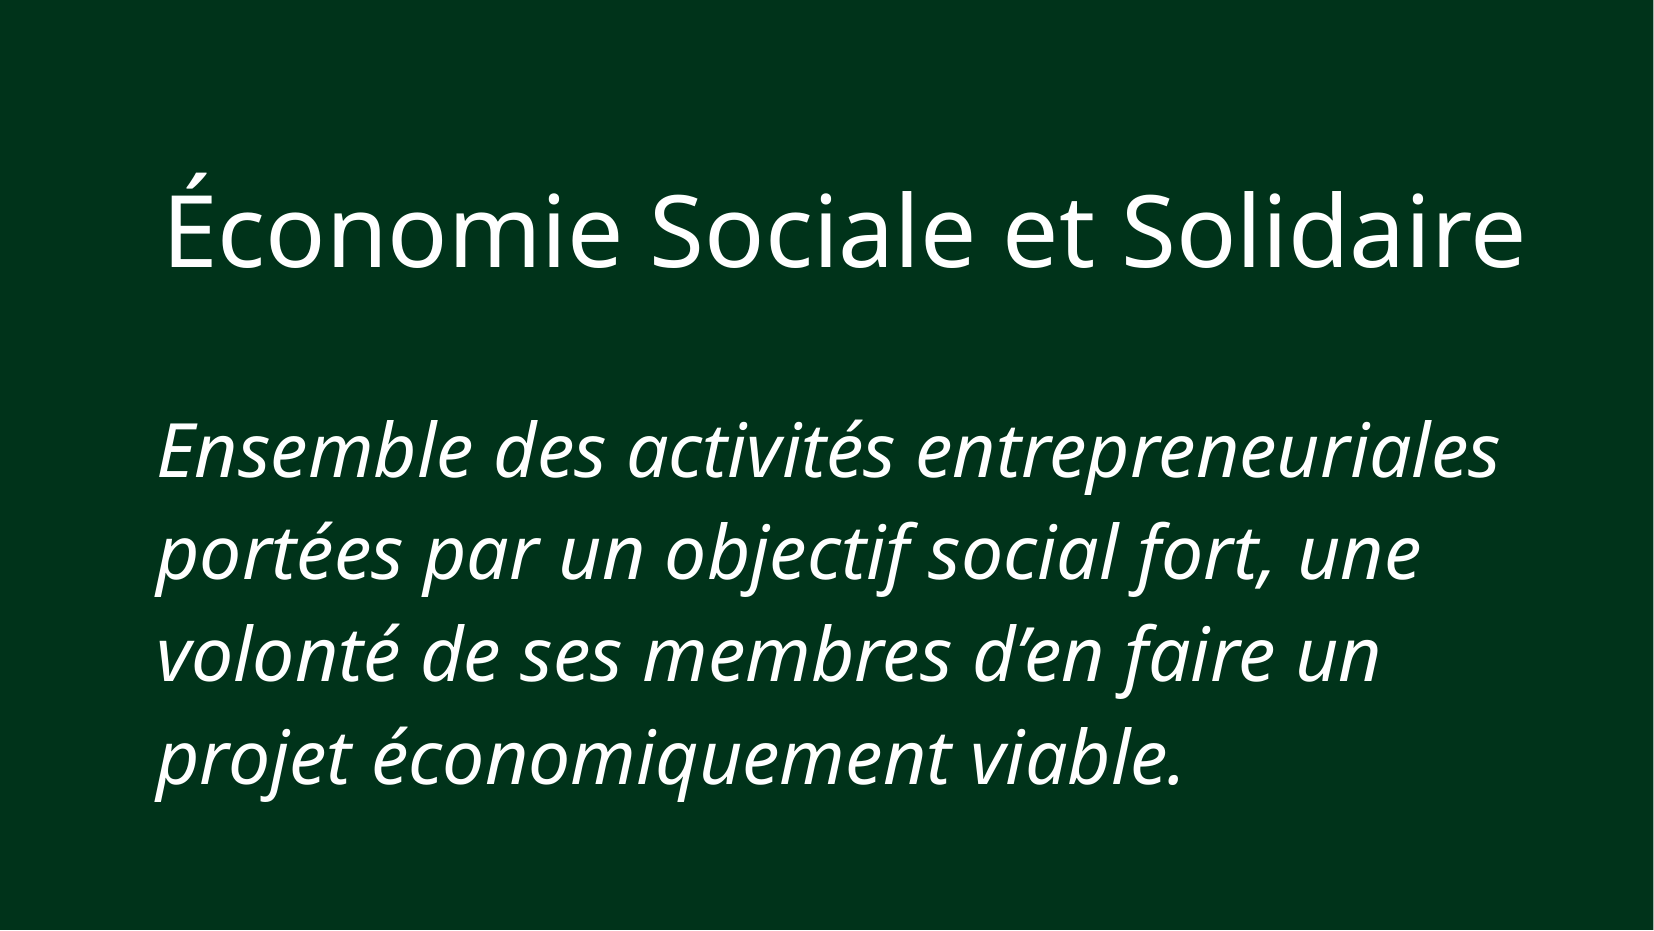

Économie Sociale et Solidaire
Ensemble des activités entrepreneuriales portées par un objectif social fort, une volonté de ses membres d’en faire un projet économiquement viable.